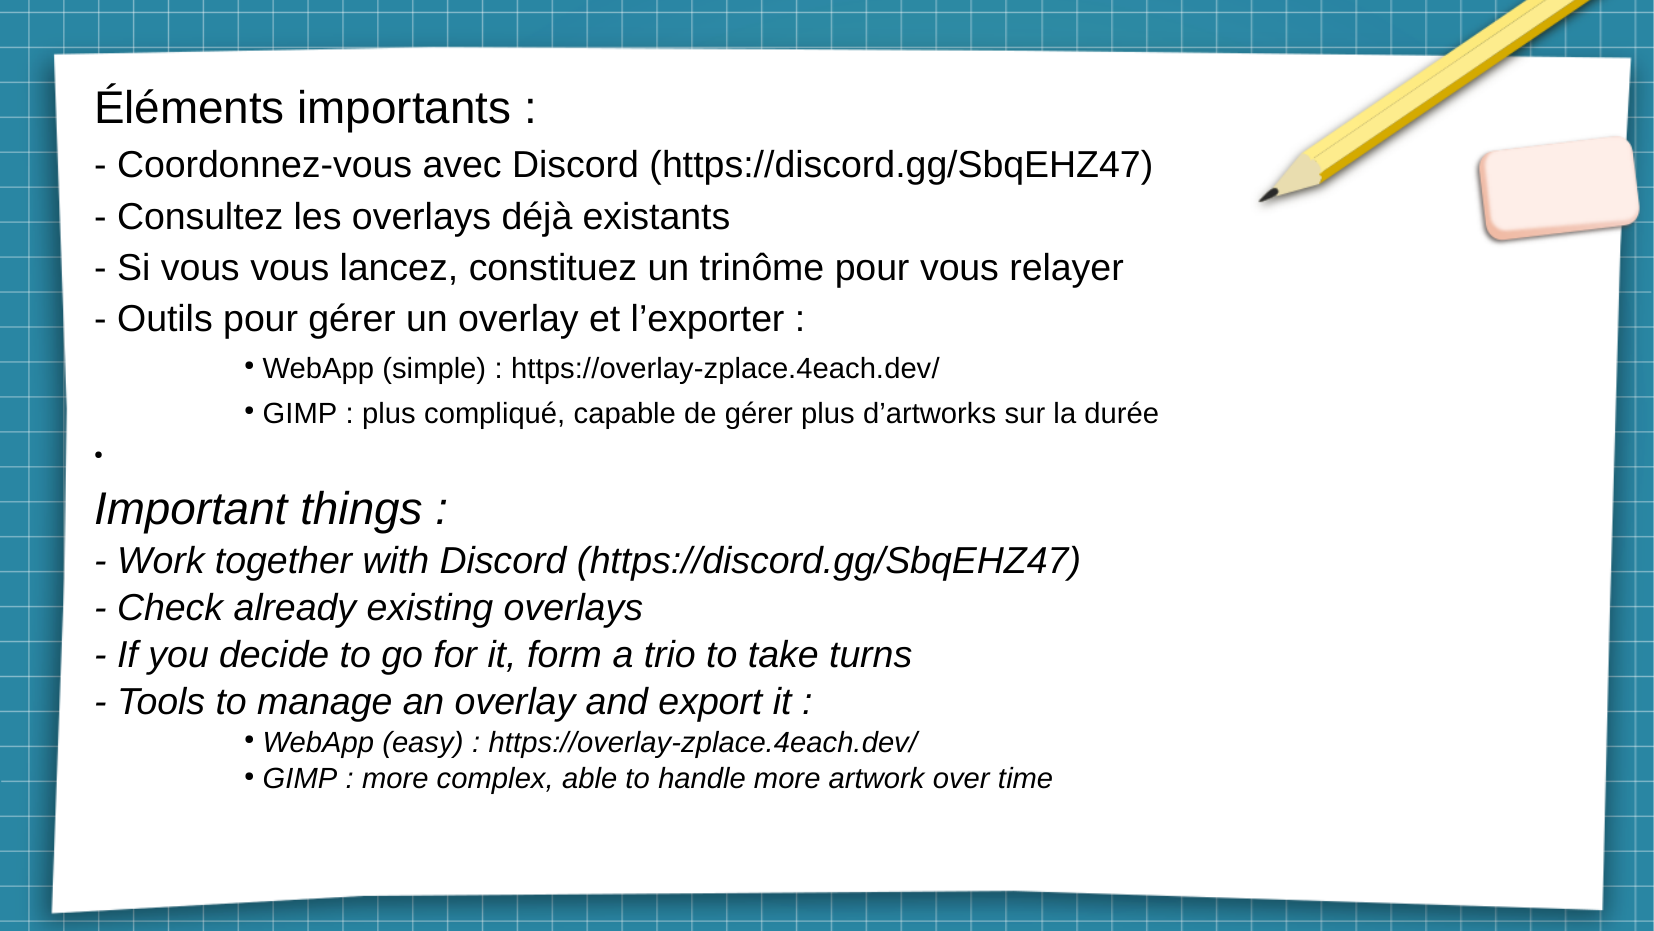

#
Éléments importants :
- Coordonnez-vous avec Discord (https://discord.gg/SbqEHZ47)
- Consultez les overlays déjà existants
- Si vous vous lancez, constituez un trinôme pour vous relayer
- Outils pour gérer un overlay et l’exporter :
 WebApp (simple) : https://overlay-zplace.4each.dev/
 GIMP : plus compliqué, capable de gérer plus d’artworks sur la durée
Important things :
- Work together with Discord (https://discord.gg/SbqEHZ47)
- Check already existing overlays
- If you decide to go for it, form a trio to take turns
- Tools to manage an overlay and export it :
 WebApp (easy) : https://overlay-zplace.4each.dev/
 GIMP : more complex, able to handle more artwork over time